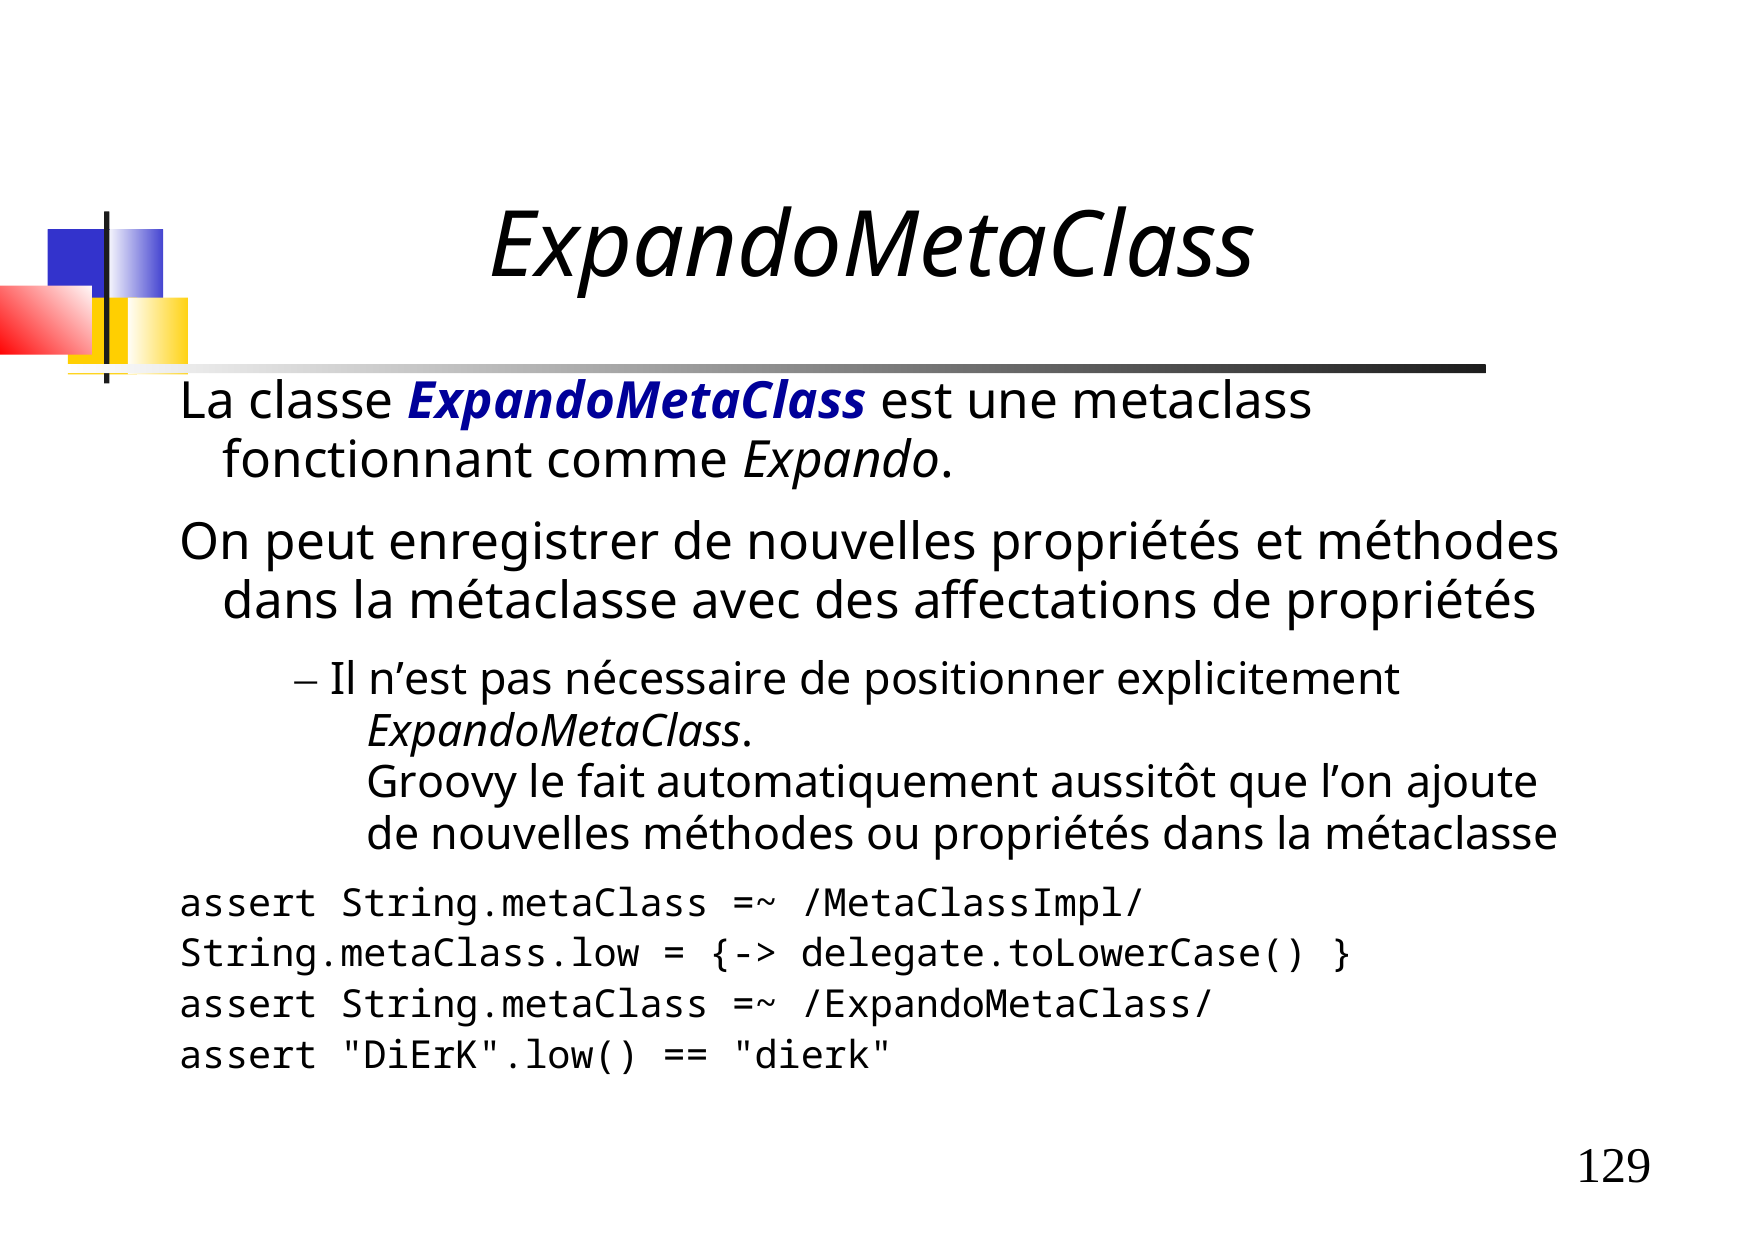

# ExpandoMetaClass
La classe ExpandoMetaClass est une metaclass fonctionnant comme Expando.
On peut enregistrer de nouvelles propriétés et méthodes dans la métaclasse avec des affectations de propriétés
Il n’est pas nécessaire de positionner explicitement ExpandoMetaClass.
Groovy le fait automatiquement aussitôt que l’on ajoute de nouvelles méthodes ou propriétés dans la métaclasse
assert String.metaClass =~ /MetaClassImpl/
String.metaClass.low = {-> delegate.toLowerCase() }
assert String.metaClass =~ /ExpandoMetaClass/
assert "DiErK".low() == "dierk"